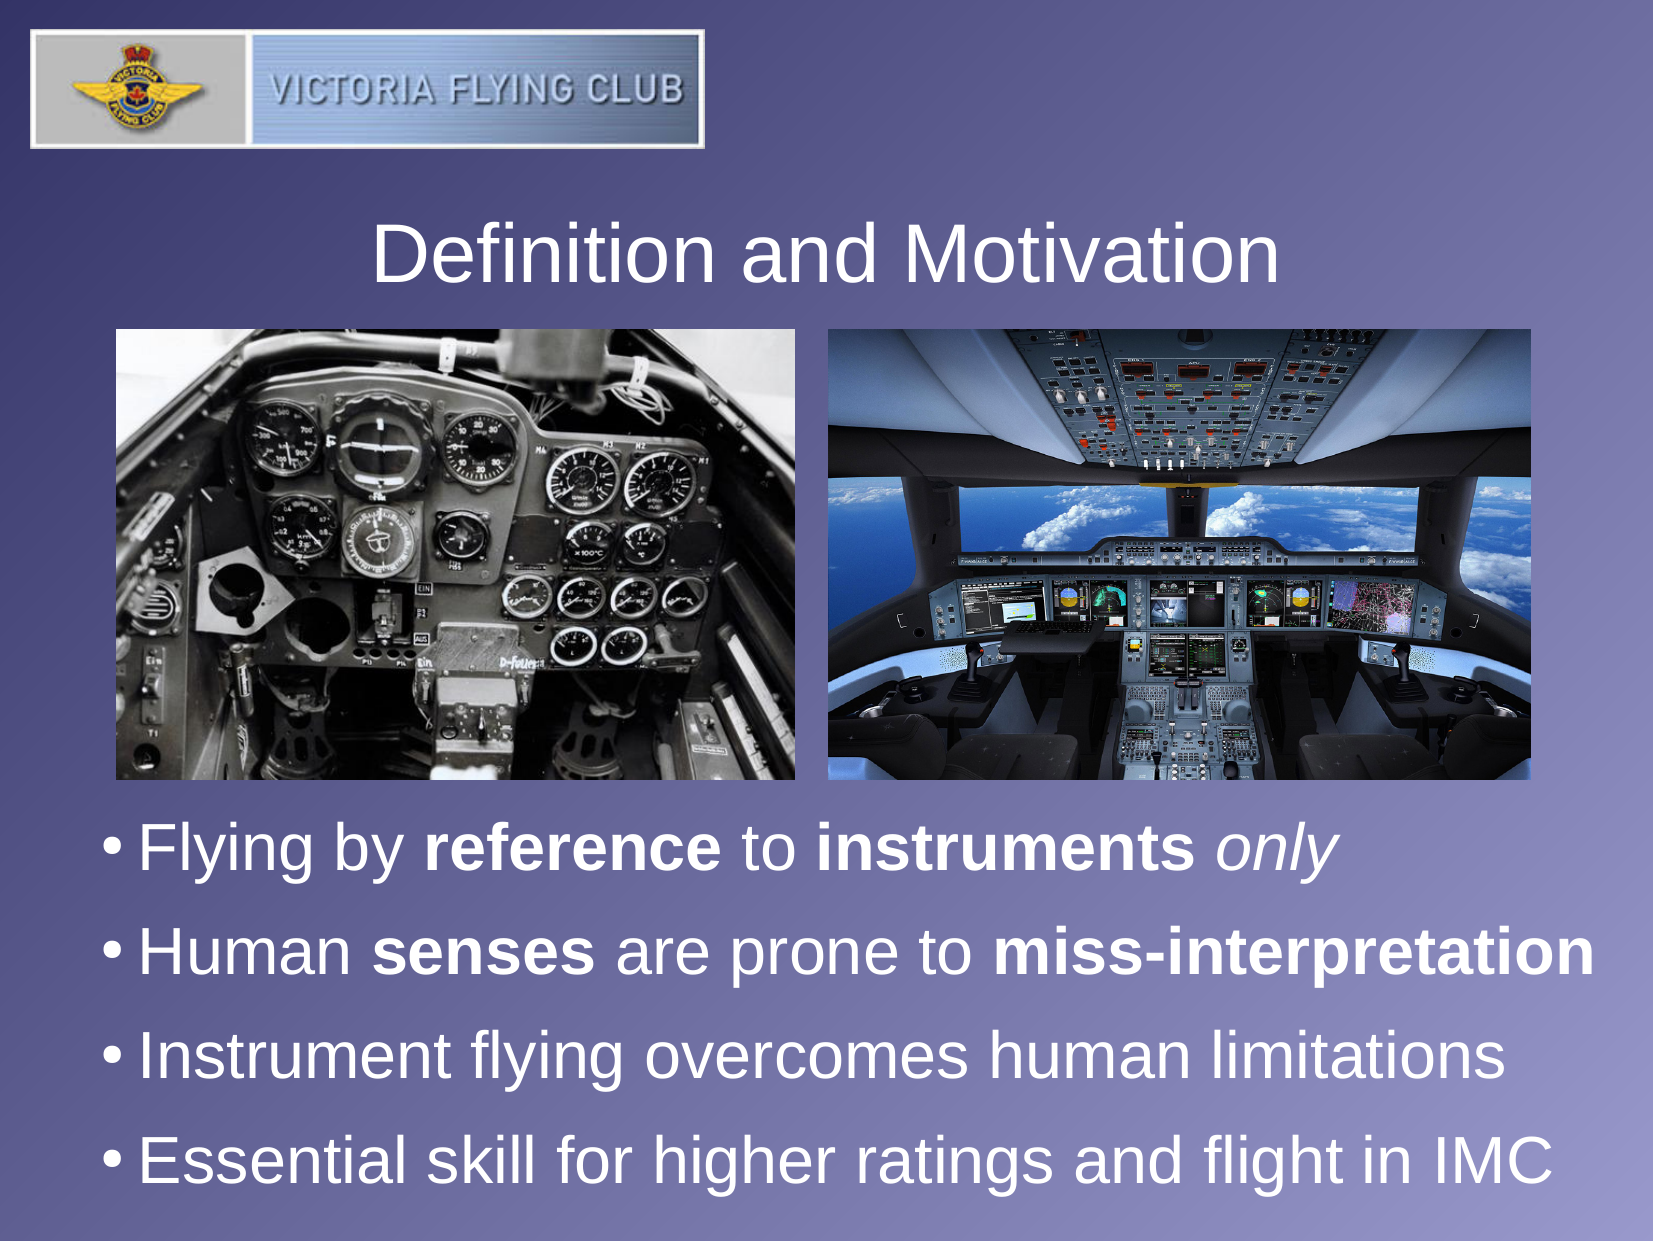

Definition and Motivation
# Flying by reference to instruments only
Human senses are prone to miss-interpretation
Instrument flying overcomes human limitations
Essential skill for higher ratings and flight in IMC